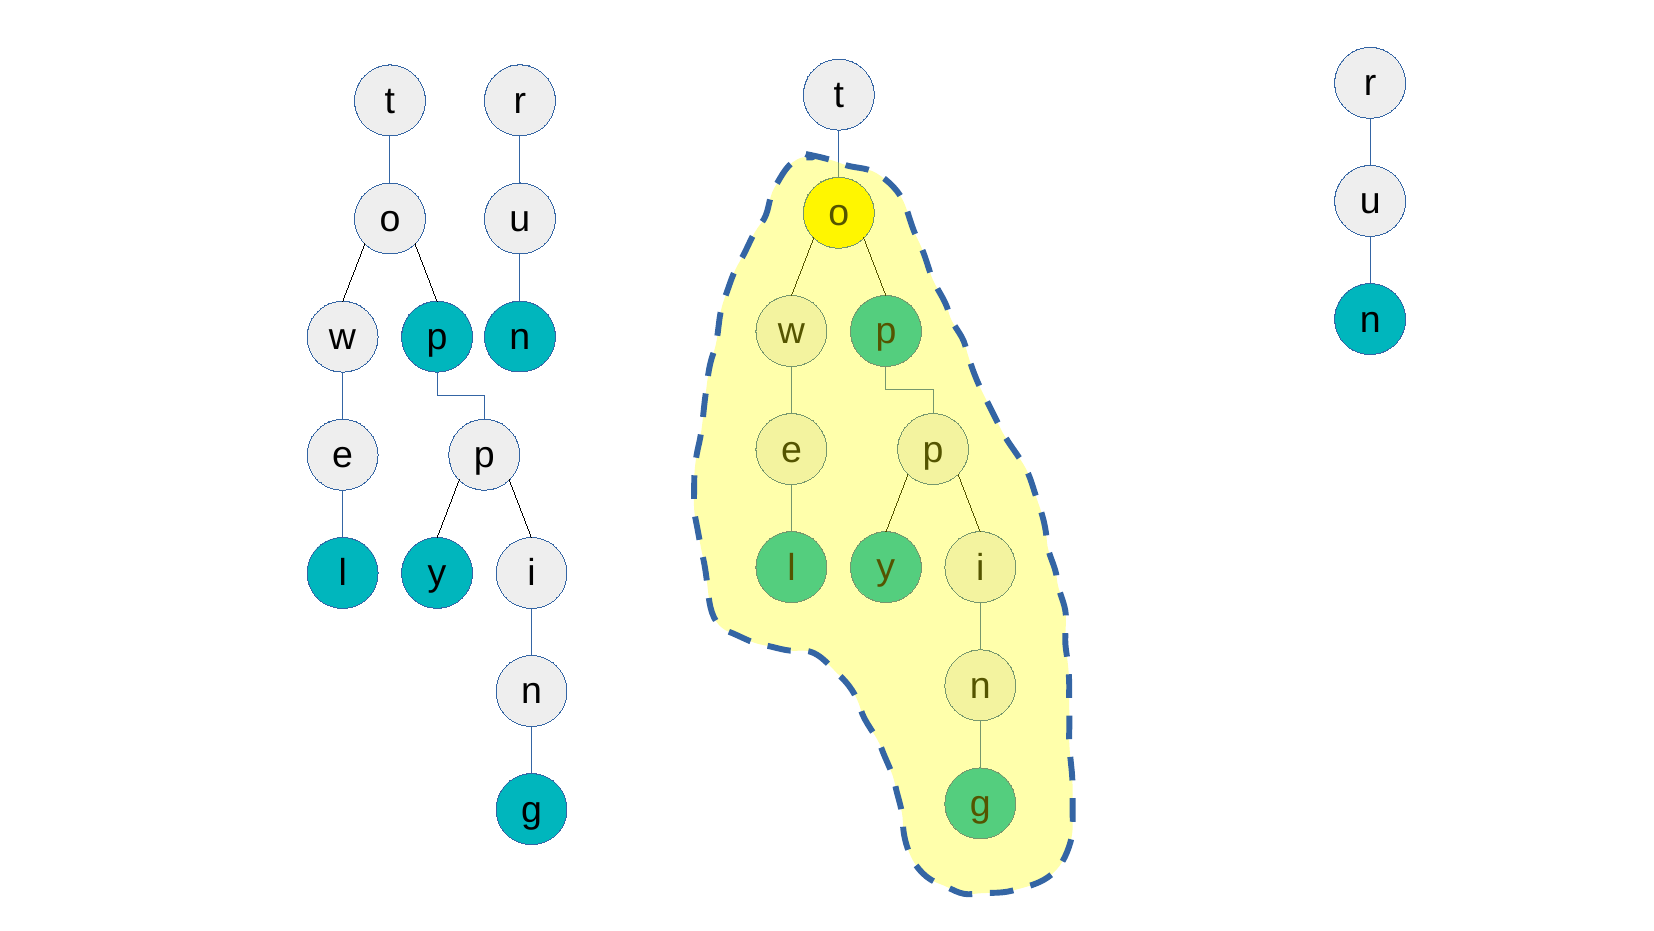

t
r
t
t
t
t
r
t
o
u
o
o
o
o
u
o
p
n
t
p
w
p
p
n
t
p
w
p
o
p
e
o
p
e
p
y
l
i
p
y
l
i
n
n
g
g